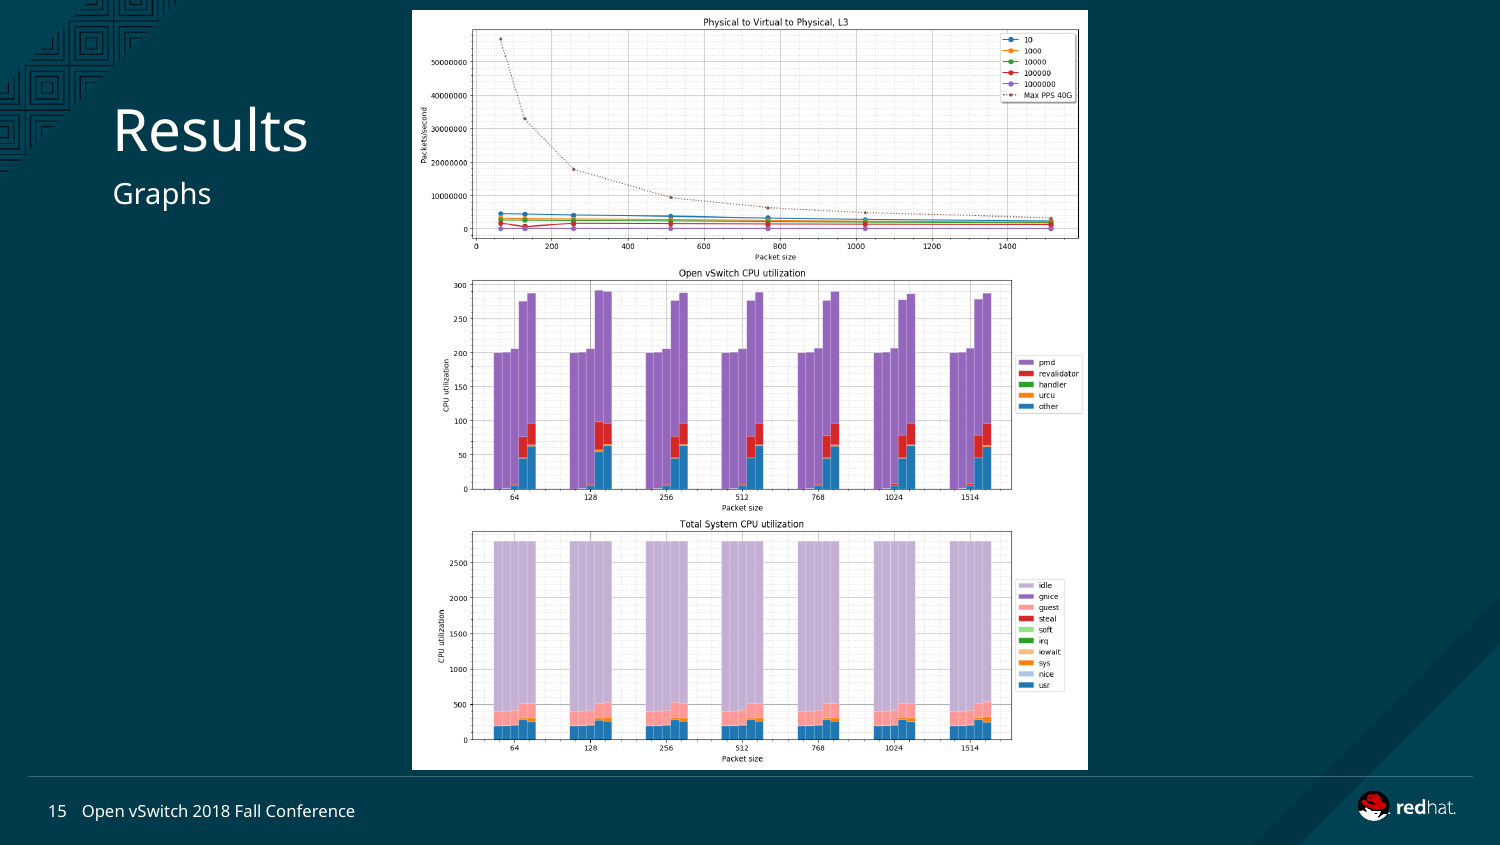

# Results
Graphs
15
Open vSwitch 2018 Fall Conference